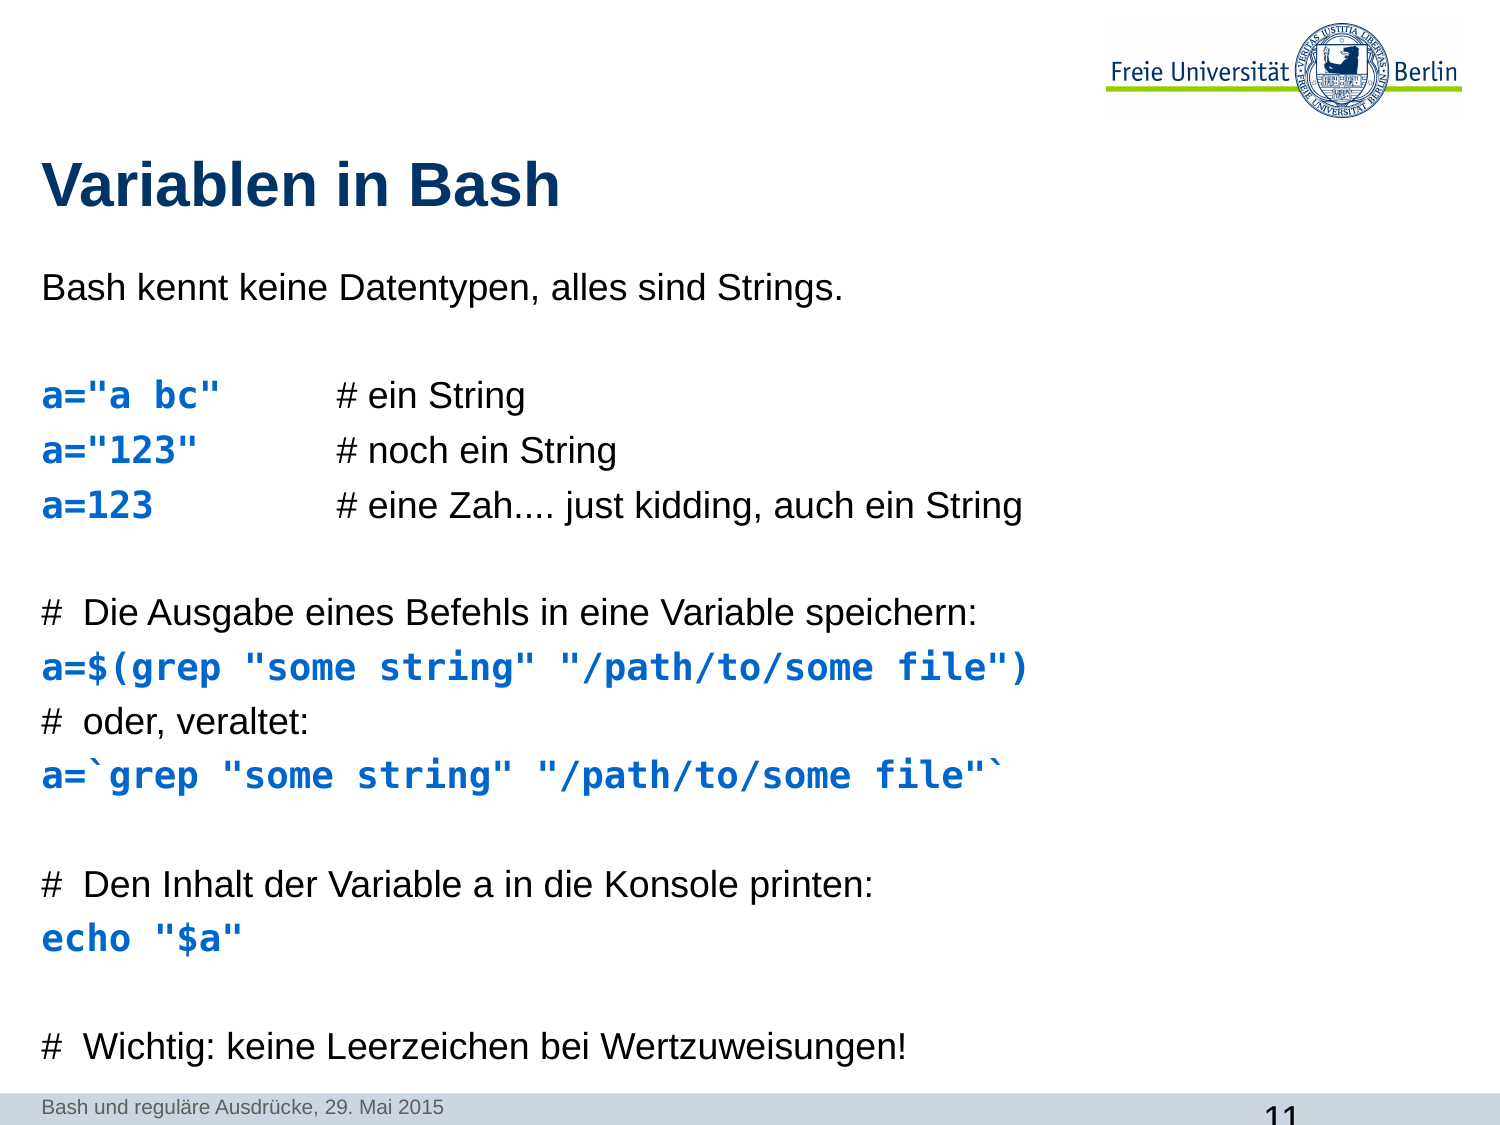

# Variablen in Bash
Bash kennt keine Datentypen, alles sind Strings.
a="a bc"		# ein String
a="123"		# noch ein String
a=123			# eine Zah.... just kidding, auch ein String
# Die Ausgabe eines Befehls in eine Variable speichern:
a=$(grep "some string" "/path/to/some file")
# oder, veraltet:
a=`grep "some string" "/path/to/some file"`
# Den Inhalt der Variable a in die Konsole printen:
echo "$a"
# Wichtig: keine Leerzeichen bei Wertzuweisungen!